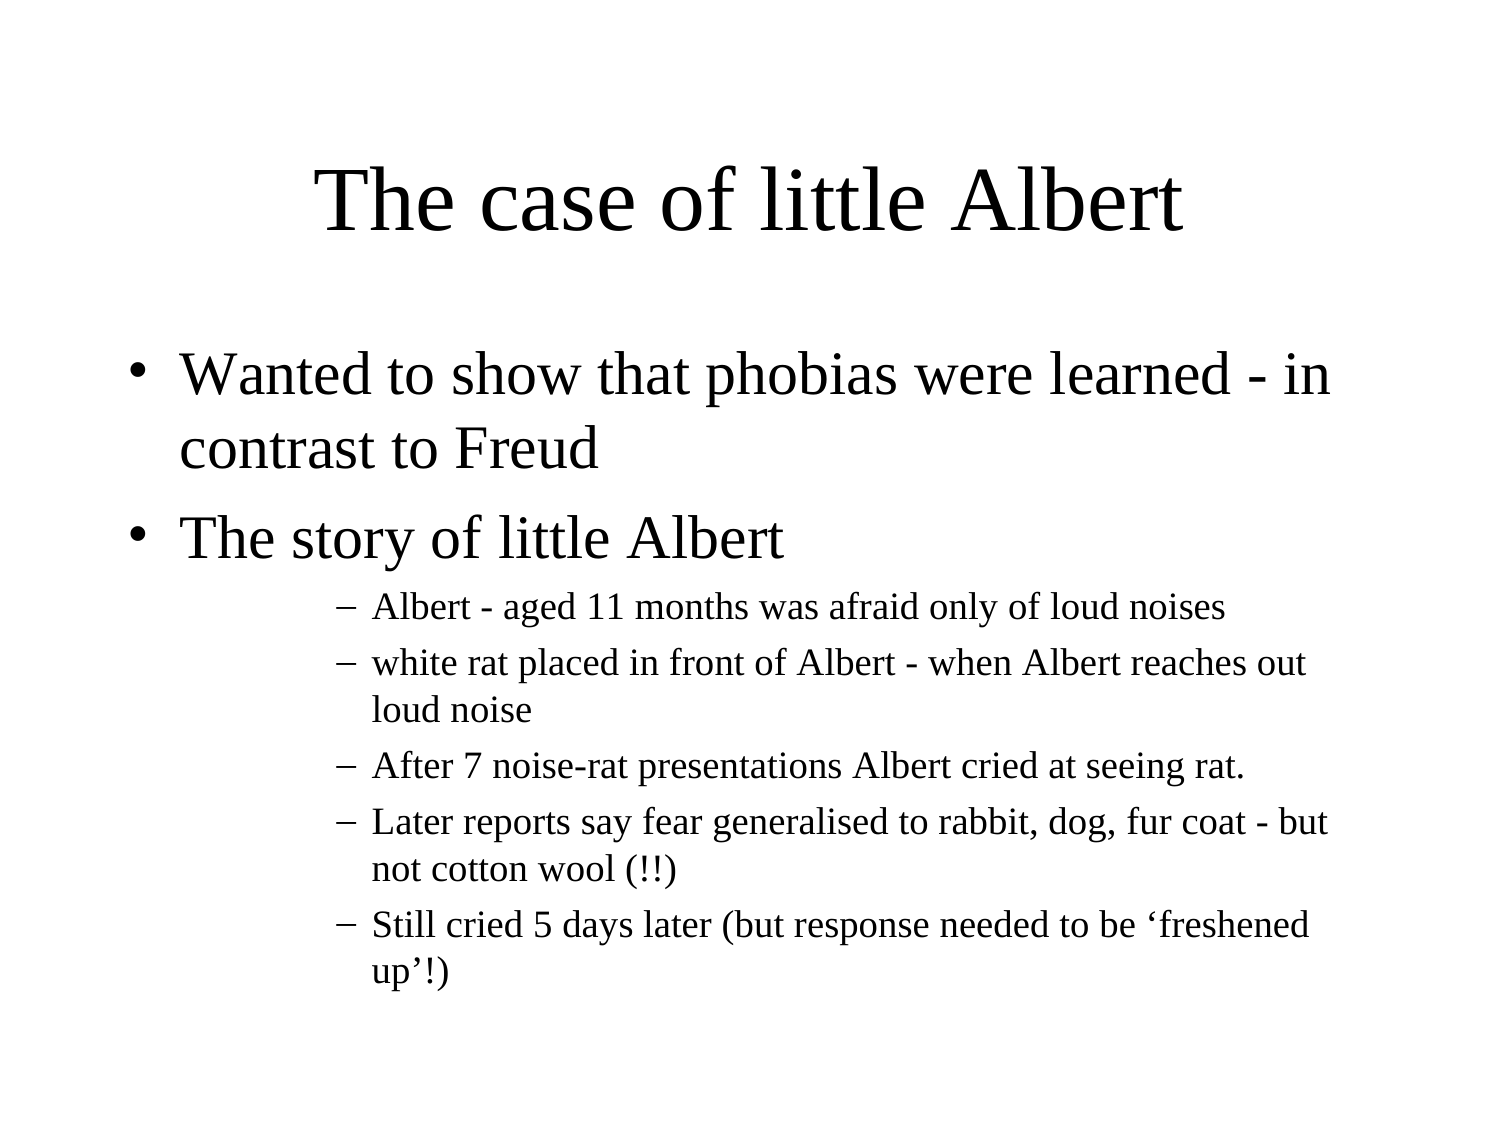

# The case of little Albert
Wanted to show that phobias were learned - in contrast to Freud
The story of little Albert
Albert - aged 11 months was afraid only of loud noises
white rat placed in front of Albert - when Albert reaches out loud noise
After 7 noise-rat presentations Albert cried at seeing rat.
Later reports say fear generalised to rabbit, dog, fur coat - but not cotton wool (!!)
Still cried 5 days later (but response needed to be ‘freshened up’!)